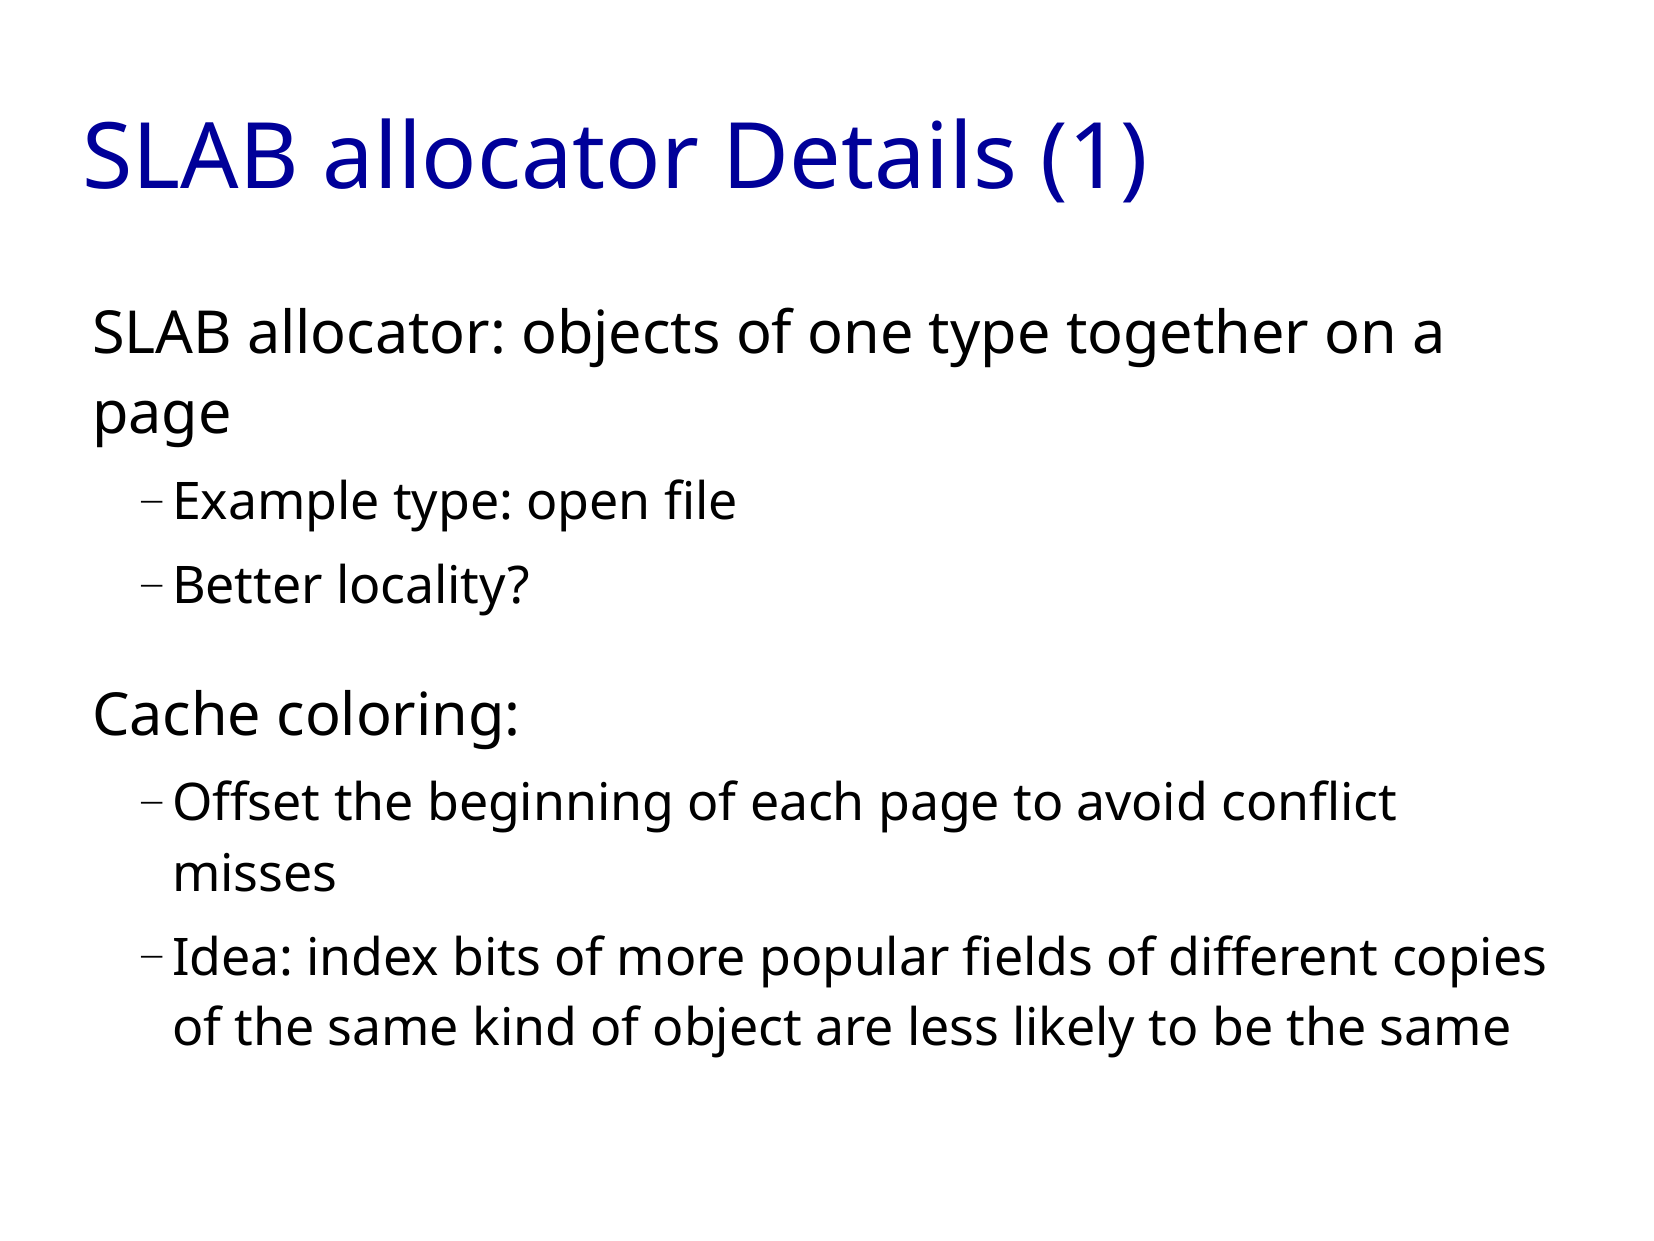

# SLAB allocator Details (1)
SLAB allocator: objects of one type together on a page
Example type: open file
Better locality?
Cache coloring:
Offset the beginning of each page to avoid conflict misses
Idea: index bits of more popular fields of different copies of the same kind of object are less likely to be the same